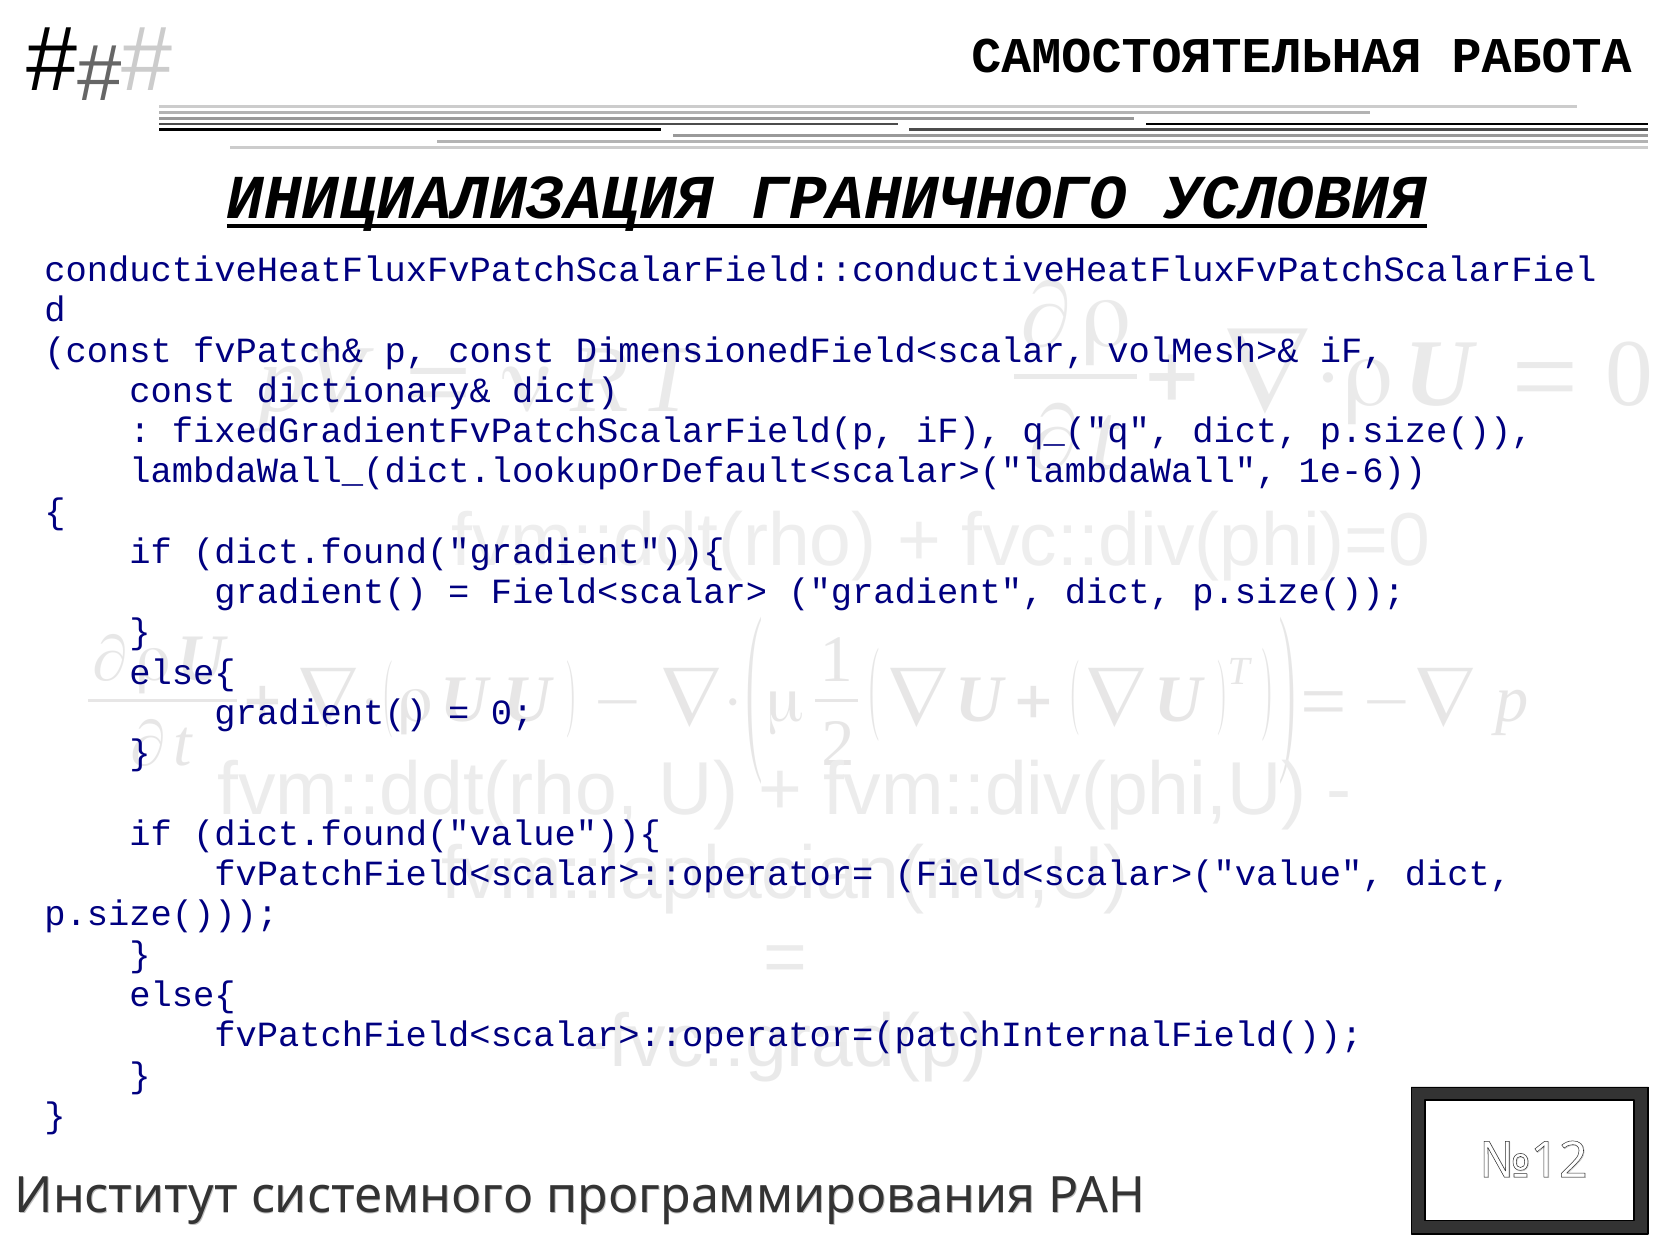

# ИНИЦИАЛИЗАЦИЯ ГРАНИЧНОГО УСЛОВИЯ
conductiveHeatFluxFvPatchScalarField::conductiveHeatFluxFvPatchScalarField
(const fvPatch& p, const DimensionedField<scalar, volMesh>& iF,
 const dictionary& dict)
 : fixedGradientFvPatchScalarField(p, iF), q_("q", dict, p.size()),
 lambdaWall_(dict.lookupOrDefault<scalar>("lambdaWall", 1e-6))
{
 if (dict.found("gradient")){
 gradient() = Field<scalar> ("gradient", dict, p.size());
 }
 else{
 gradient() = 0;
 }
 if (dict.found("value")){
 fvPatchField<scalar>::operator= (Field<scalar>("value", dict, p.size()));
 }
 else{
 fvPatchField<scalar>::operator=(patchInternalField());
 }
}